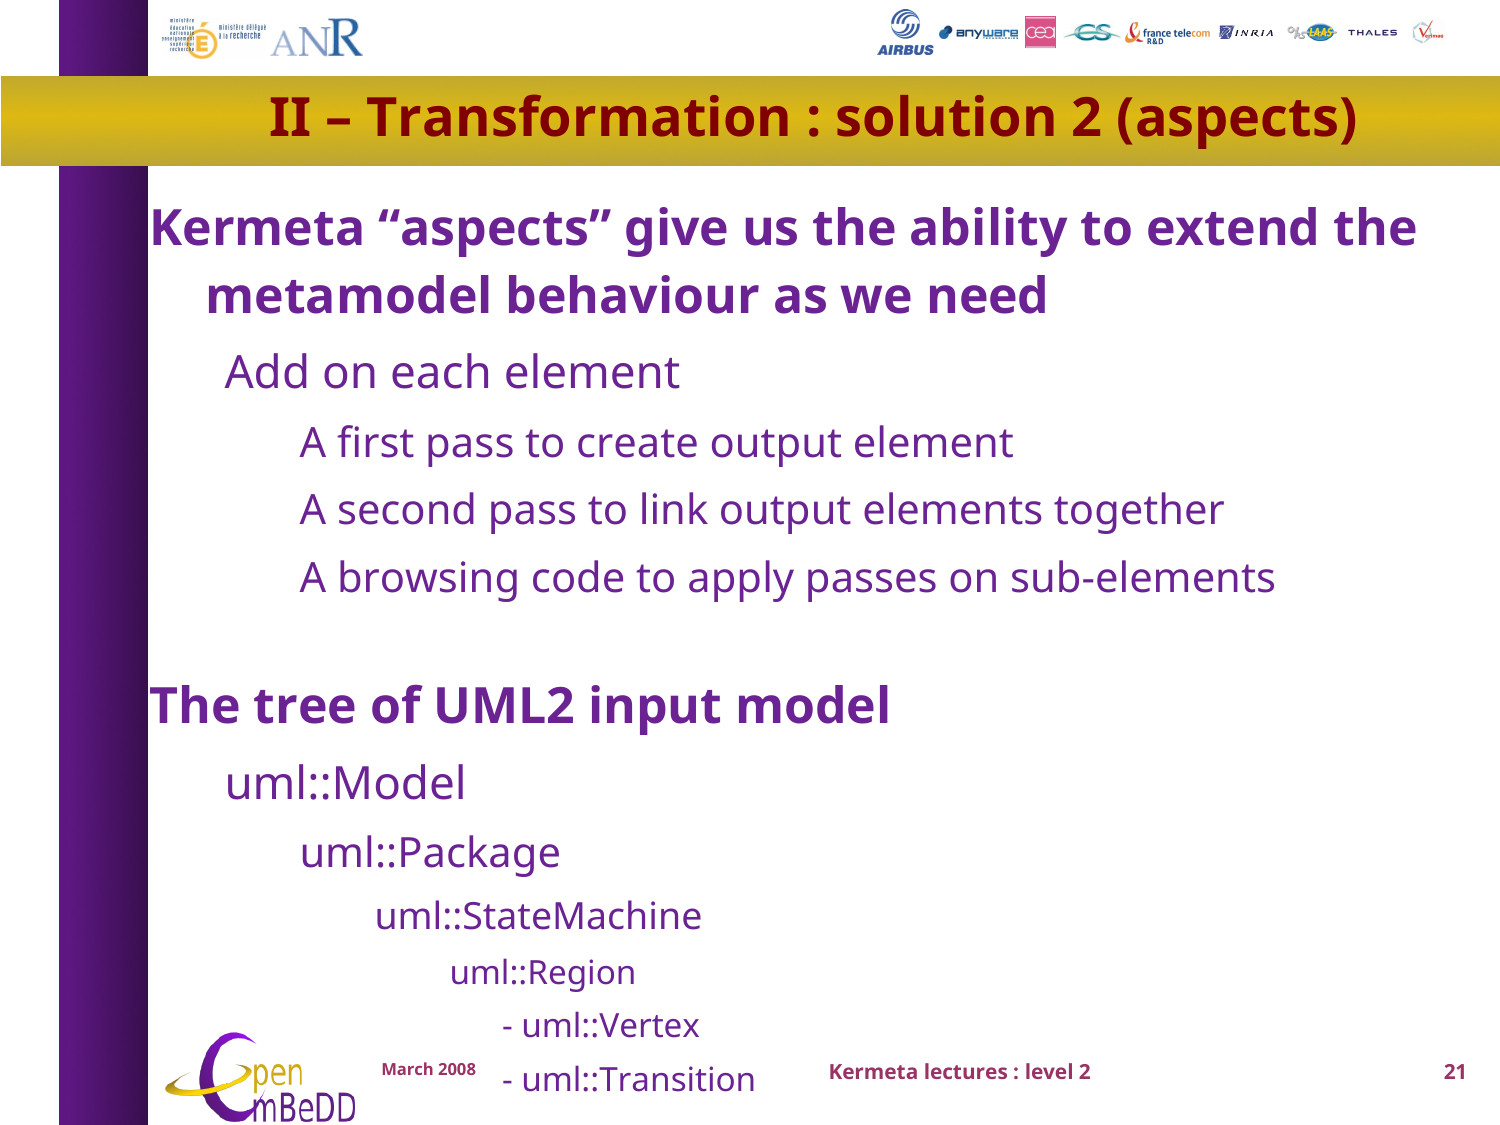

# II – Transformation : solution 2 (aspects)
Kermeta “aspects” give us the ability to extend the metamodel behaviour as we need
Add on each element
A first pass to create output element
A second pass to link output elements together
A browsing code to apply passes on sub-elements
The tree of UML2 input model
uml::Model
uml::Package
uml::StateMachine
uml::Region
 - uml::Vertex
 - uml::Transition
Pied de page
Pied de page fixe
21